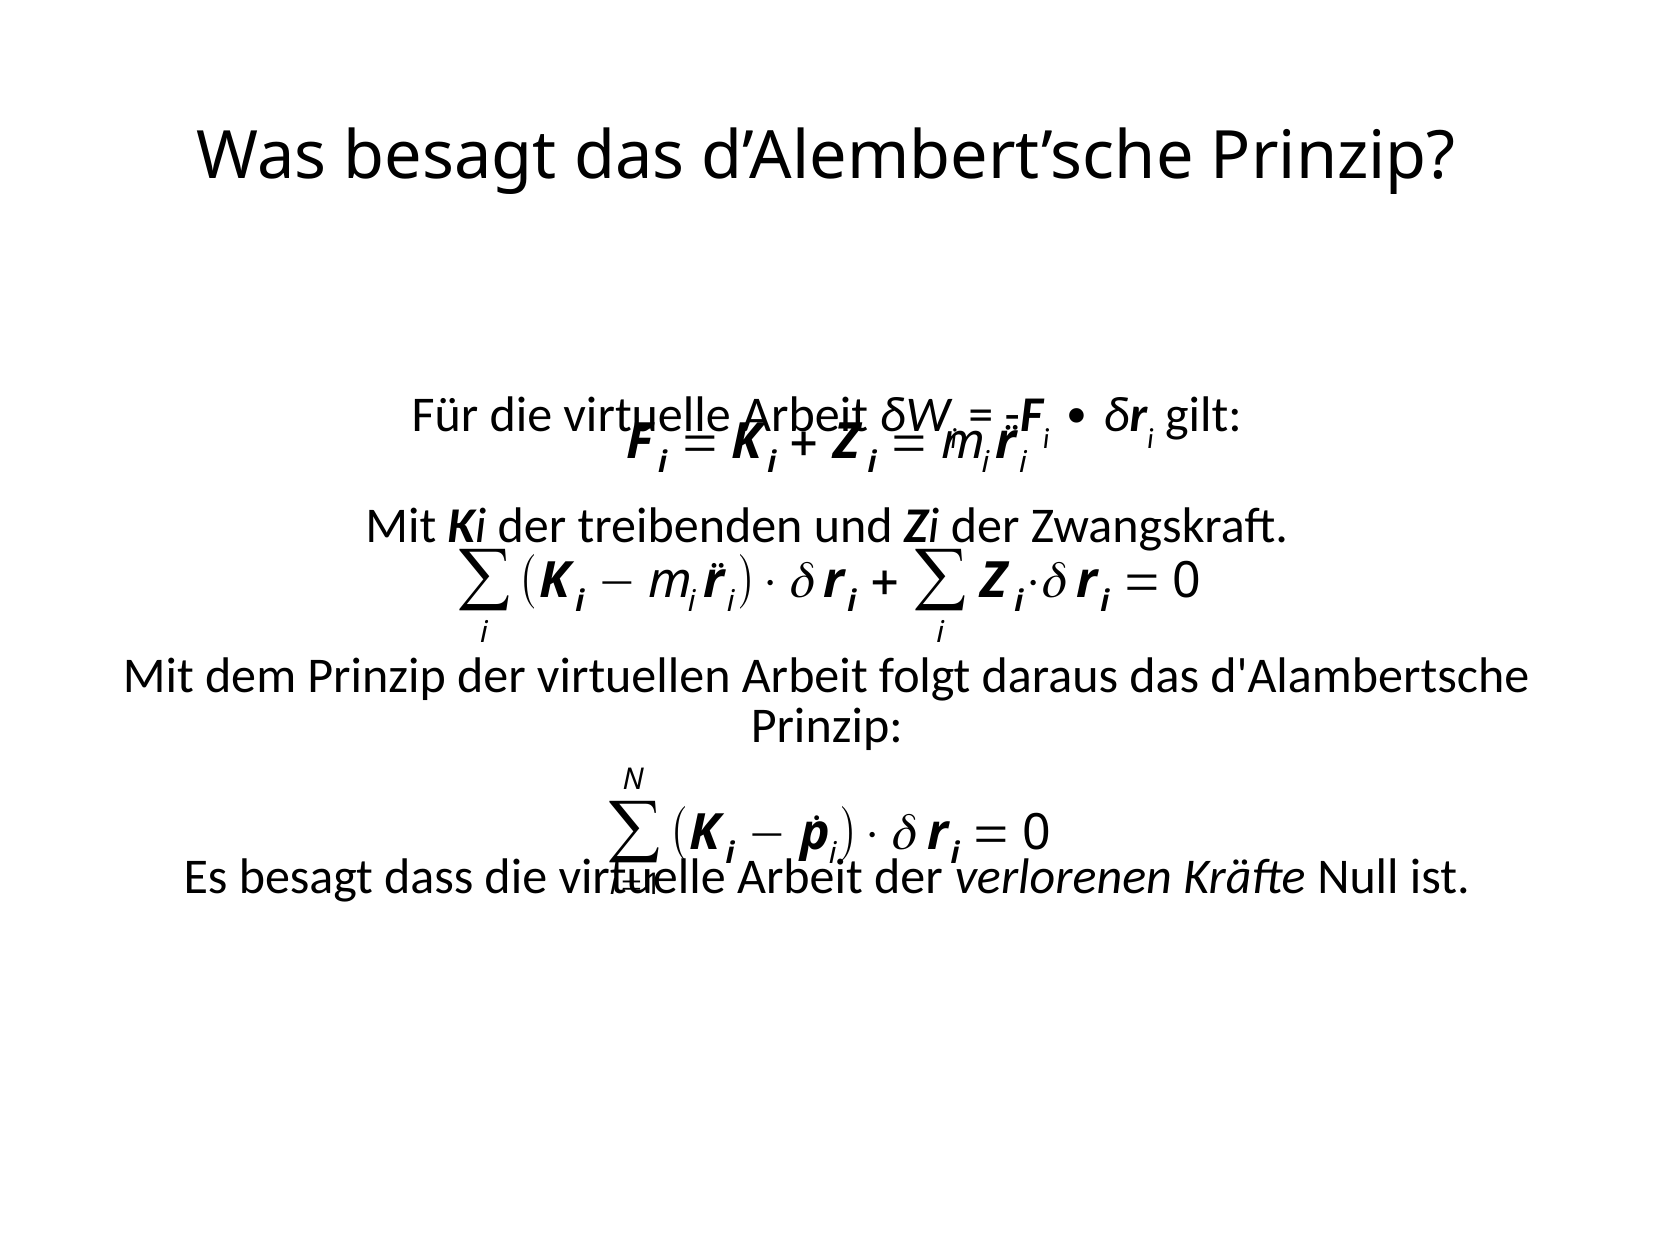

# Was besagt das d’Alembert’sche Prinzip?
Für die virtuelle Arbeit δWi = -Fi ∙ δri gilt:
Mit Ki der treibenden und Zi der Zwangskraft.
Mit dem Prinzip der virtuellen Arbeit folgt daraus das d'Alambertsche Prinzip:
Es besagt dass die virtuelle Arbeit der verlorenen Kräfte Null ist.